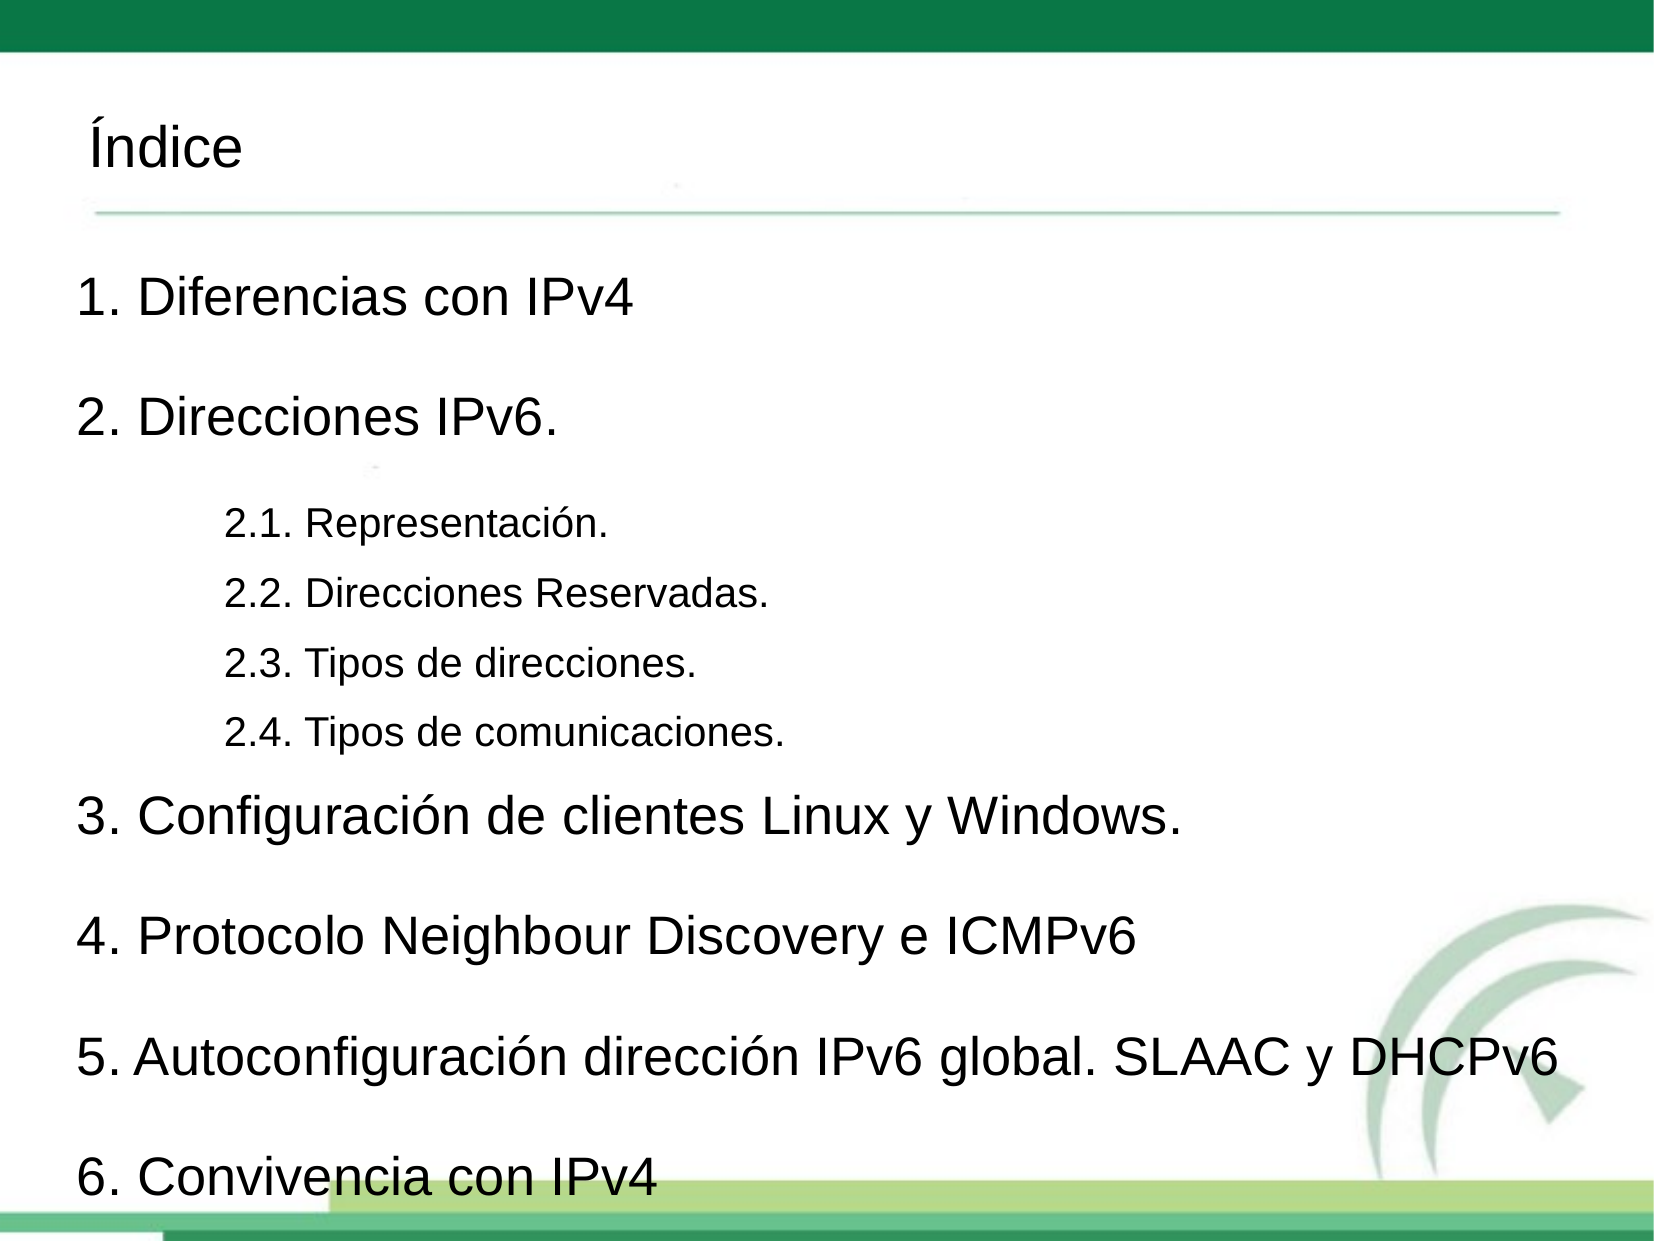

# Índice
1. Diferencias con IPv4
2. Direcciones IPv6.
2.1. Representación.
2.2. Direcciones Reservadas.
2.3. Tipos de direcciones.
2.4. Tipos de comunicaciones.
3. Configuración de clientes Linux y Windows.
4. Protocolo Neighbour Discovery e ICMPv6
5. Autoconfiguración dirección IPv6 global. SLAAC y DHCPv6
6. Convivencia con IPv4